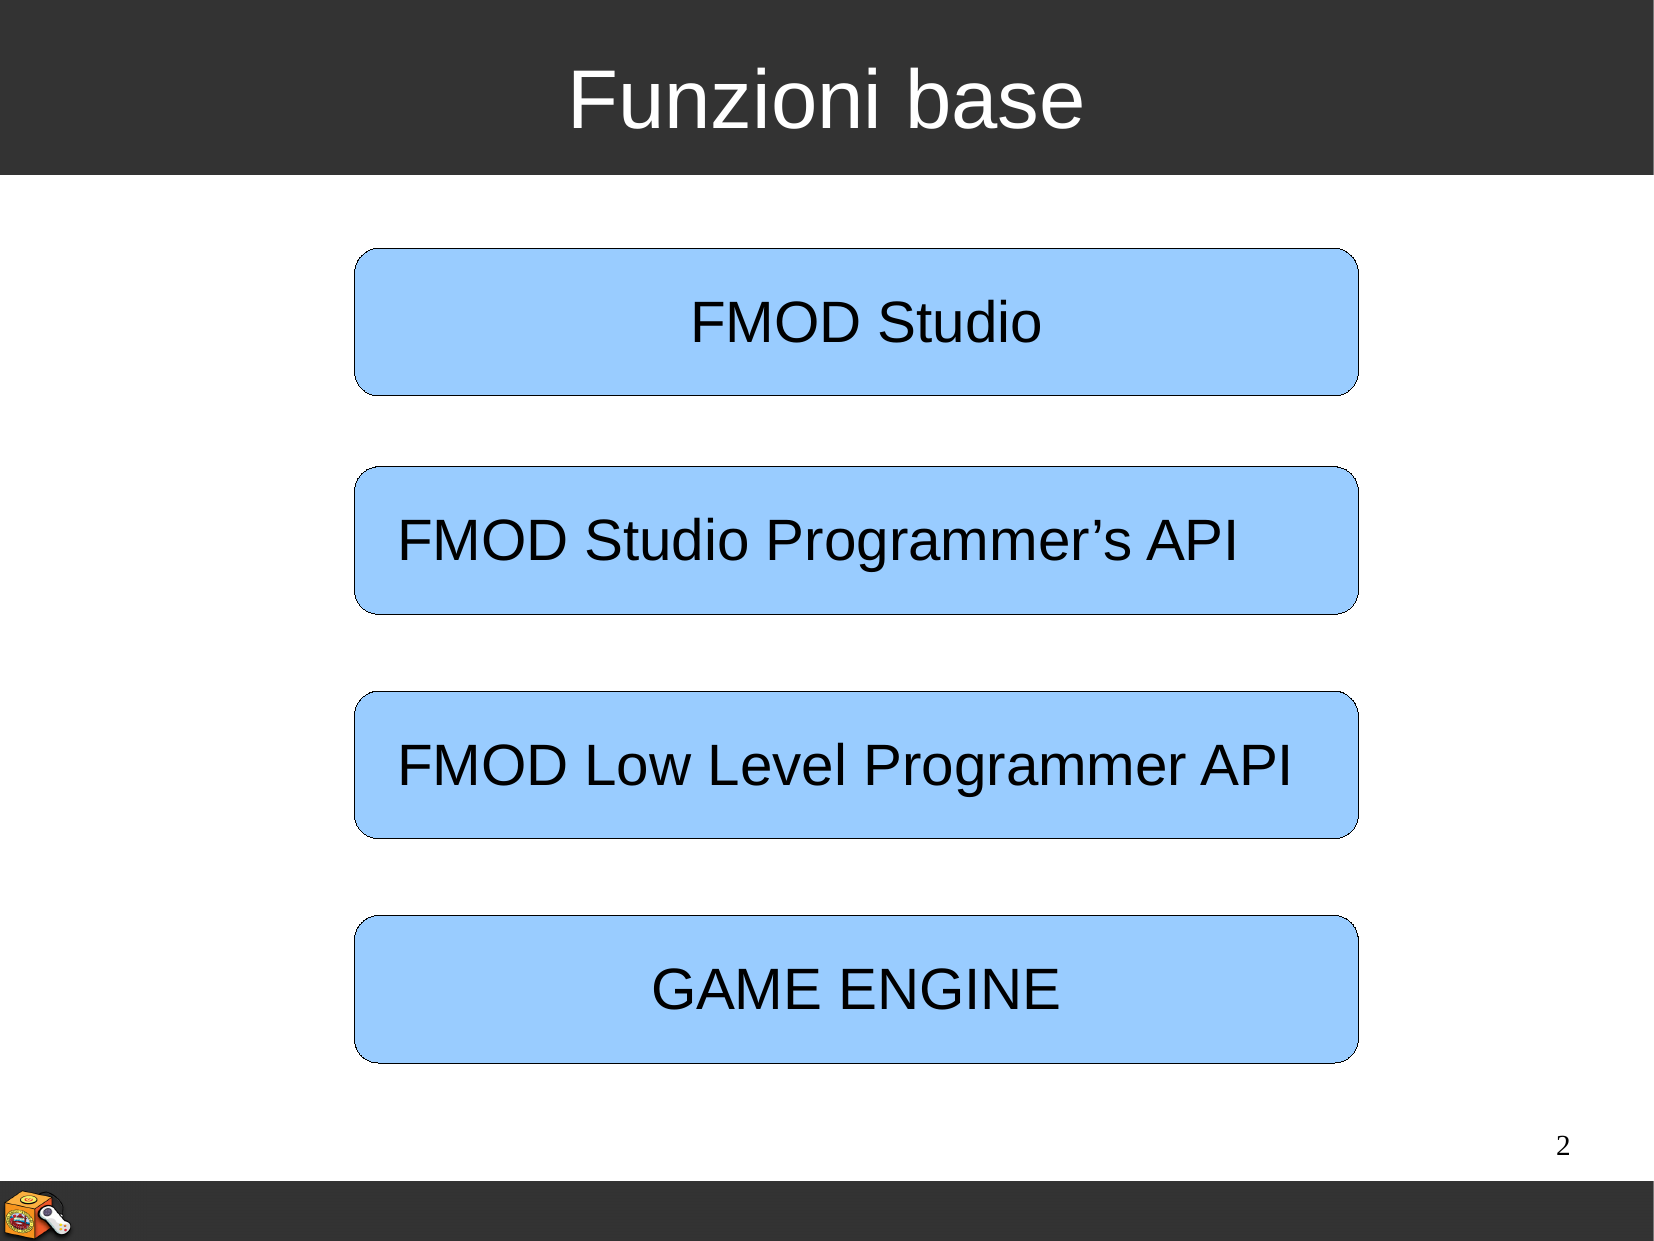

# Funzioni base
FMOD Studio
FMOD Studio Programmer’s API
FMOD Low Level Programmer API
GAME ENGINE
2